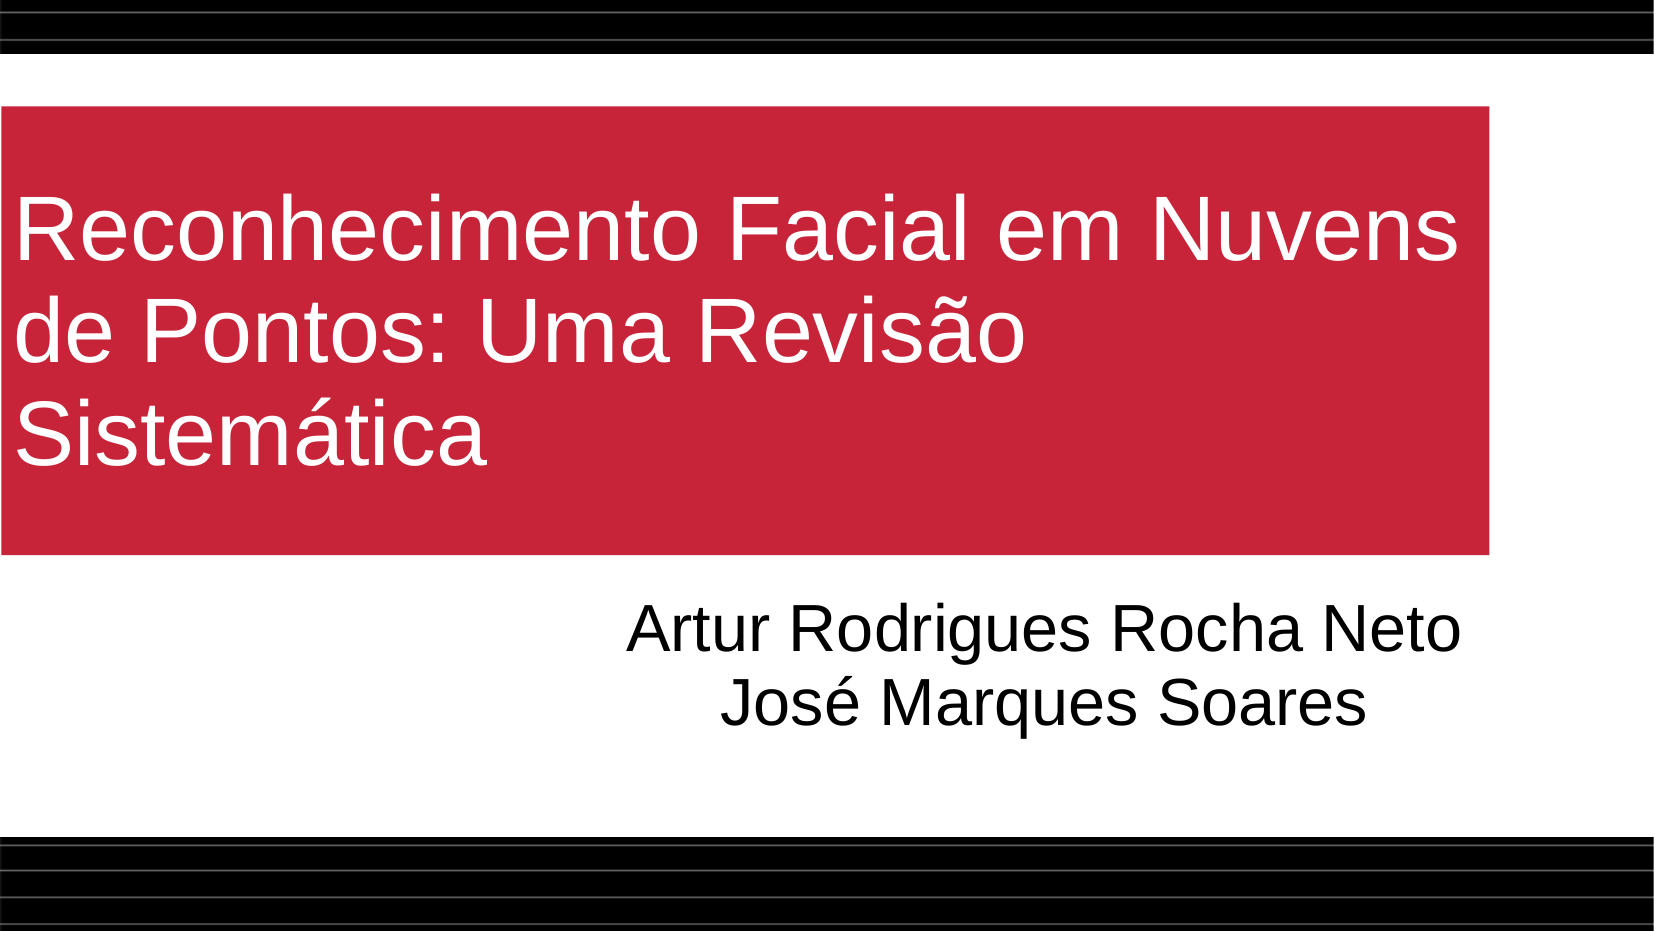

# Reconhecimento Facial em Nuvens de Pontos: Uma Revisão Sistemática
Artur Rodrigues Rocha Neto
José Marques Soares